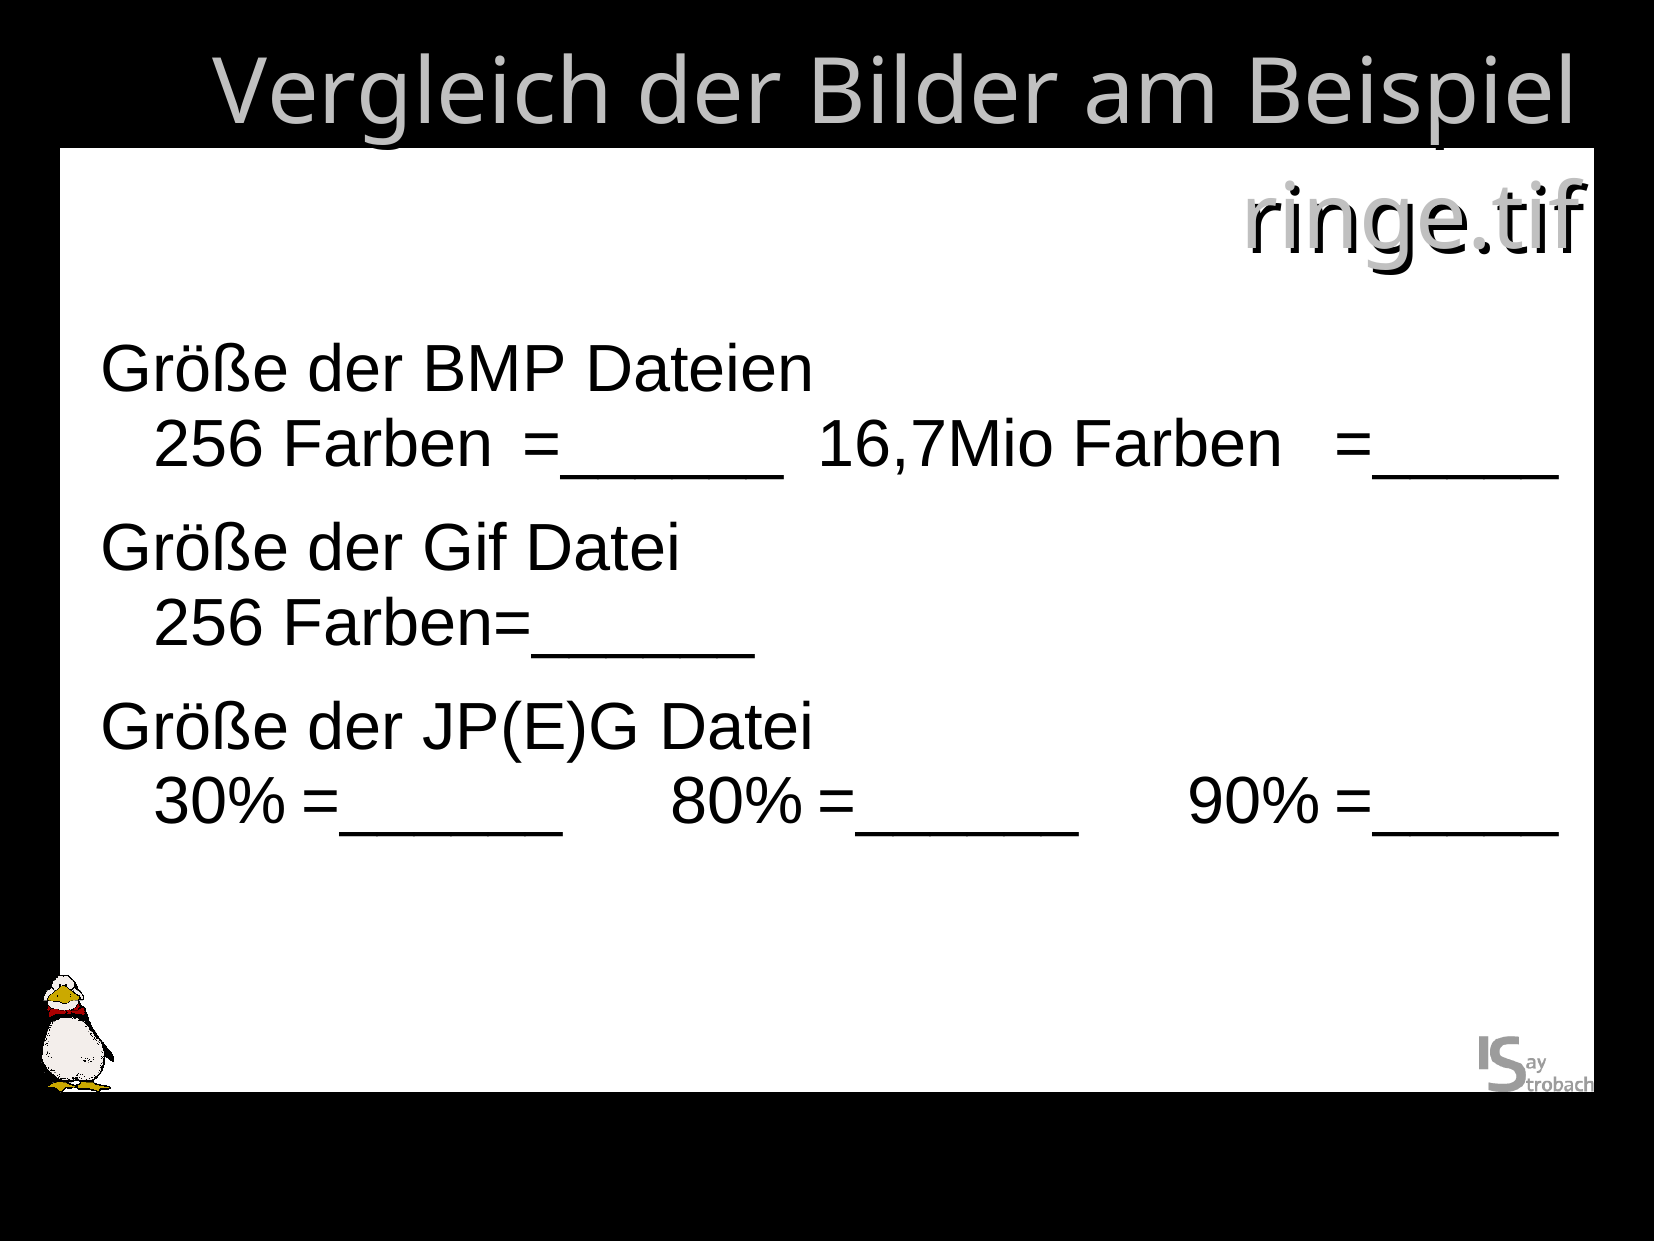

# Vergleich der Bilder am Beispiel ringe.tif
Größe der BMP Dateien
256 Farben	=______	16,7Mio Farben	=_____
Größe der Gif Datei
256 Farben=______
Größe der JP(E)G Datei
30%	=______		80%	=______		90%	=_____